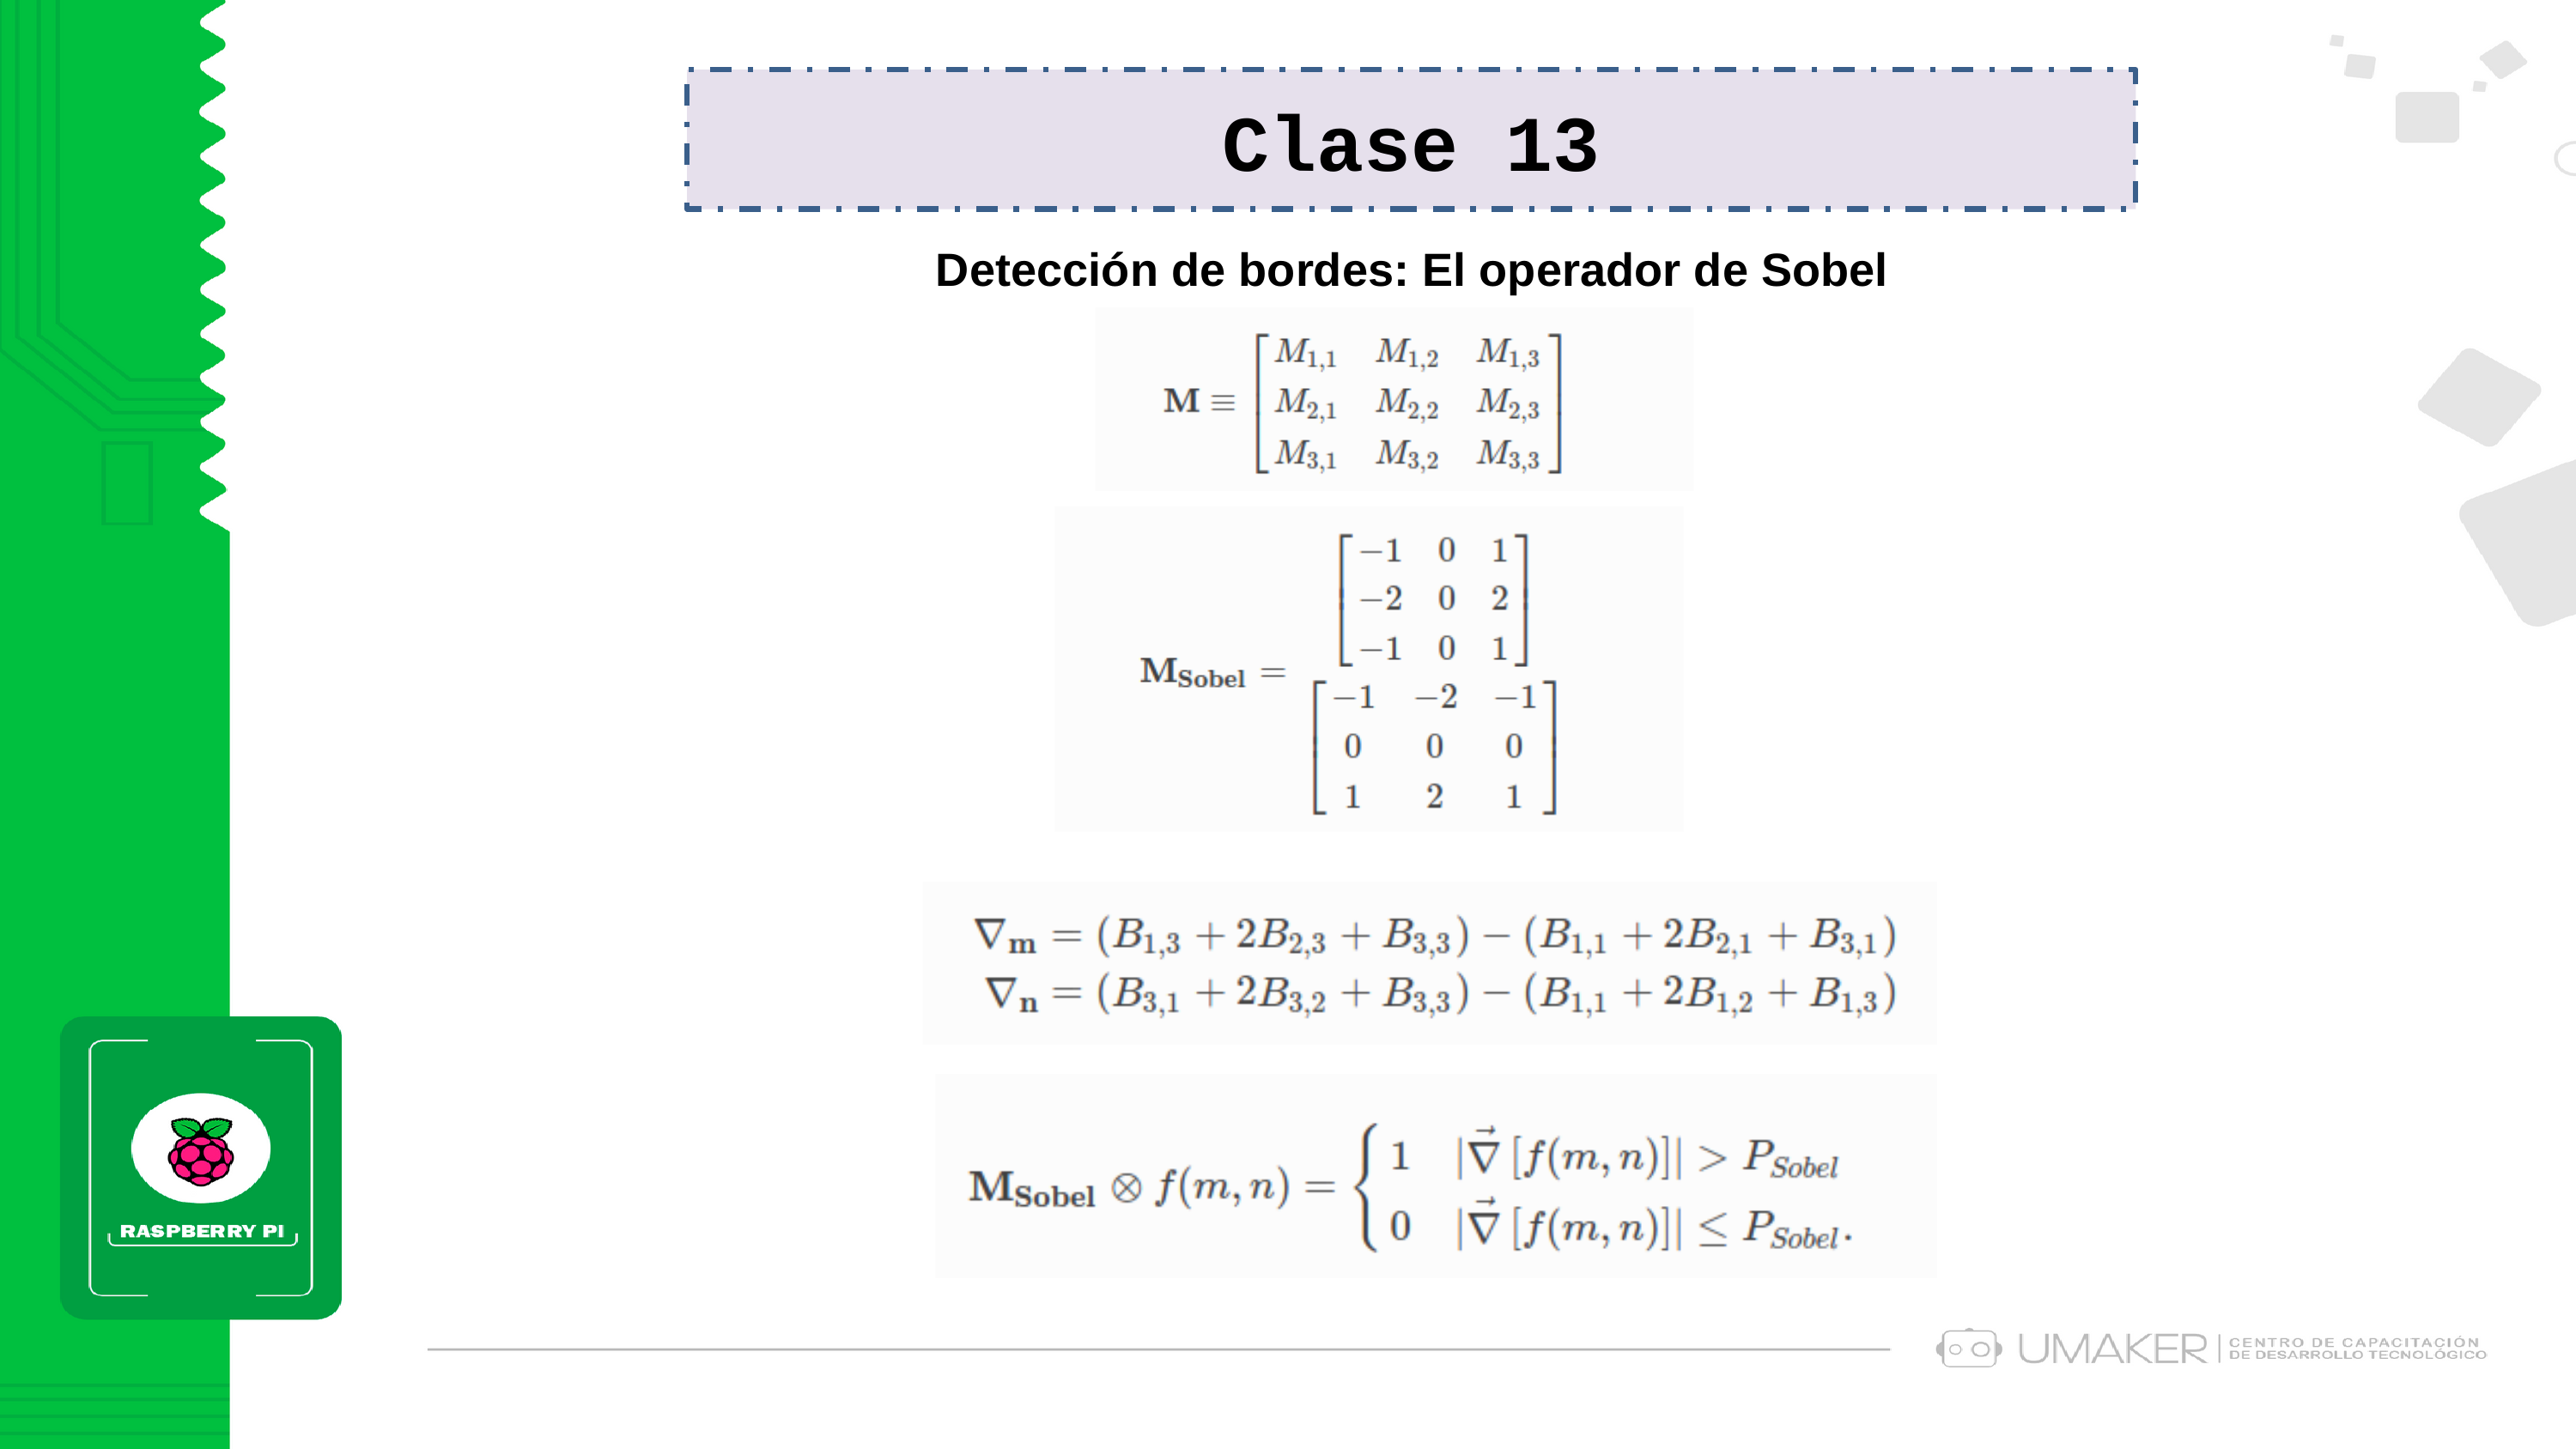

Clase 13
Detección de bordes: El operador de Sobel